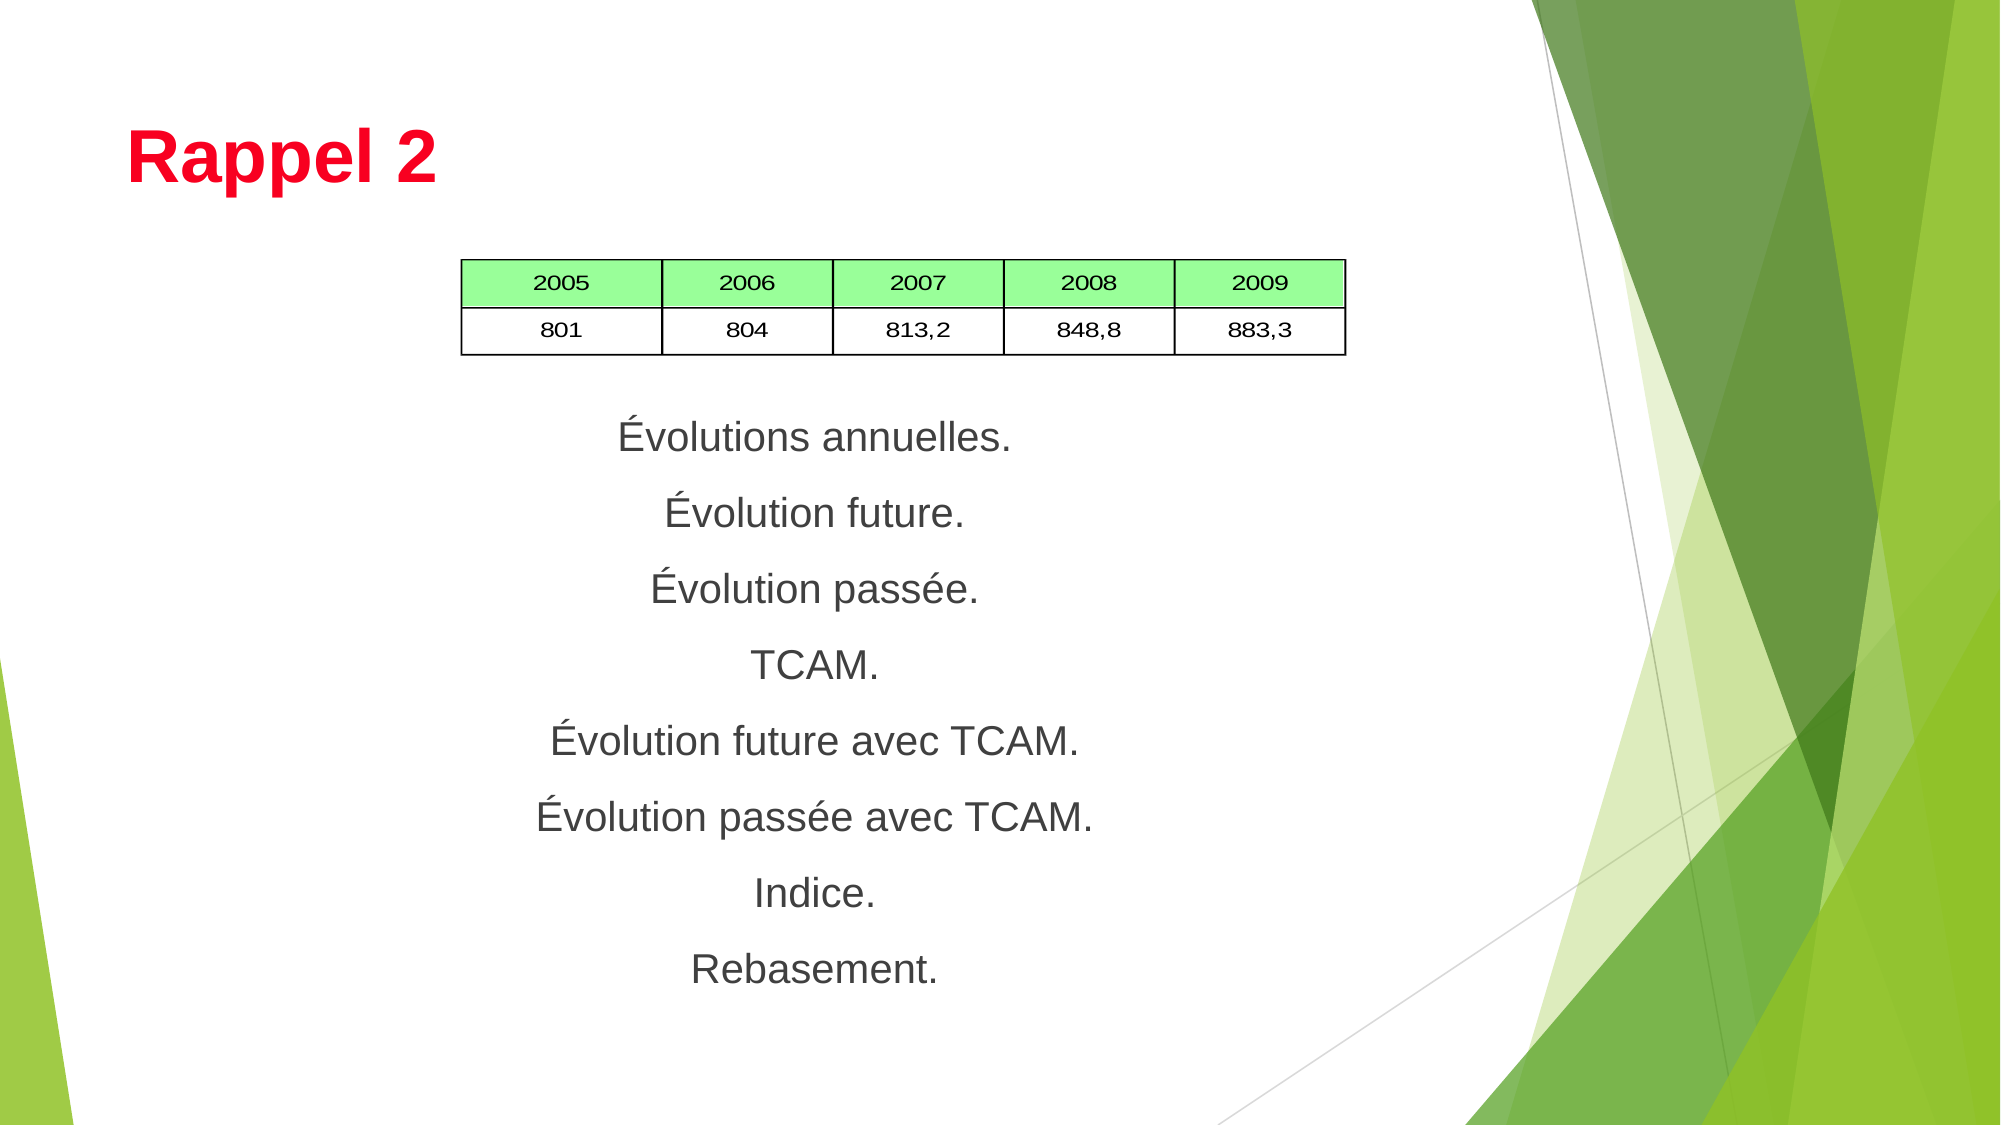

# Rappel 2
Évolutions annuelles.
Évolution future.
Évolution passée.
TCAM.
Évolution future avec TCAM.
Évolution passée avec TCAM.
Indice.
Rebasement.